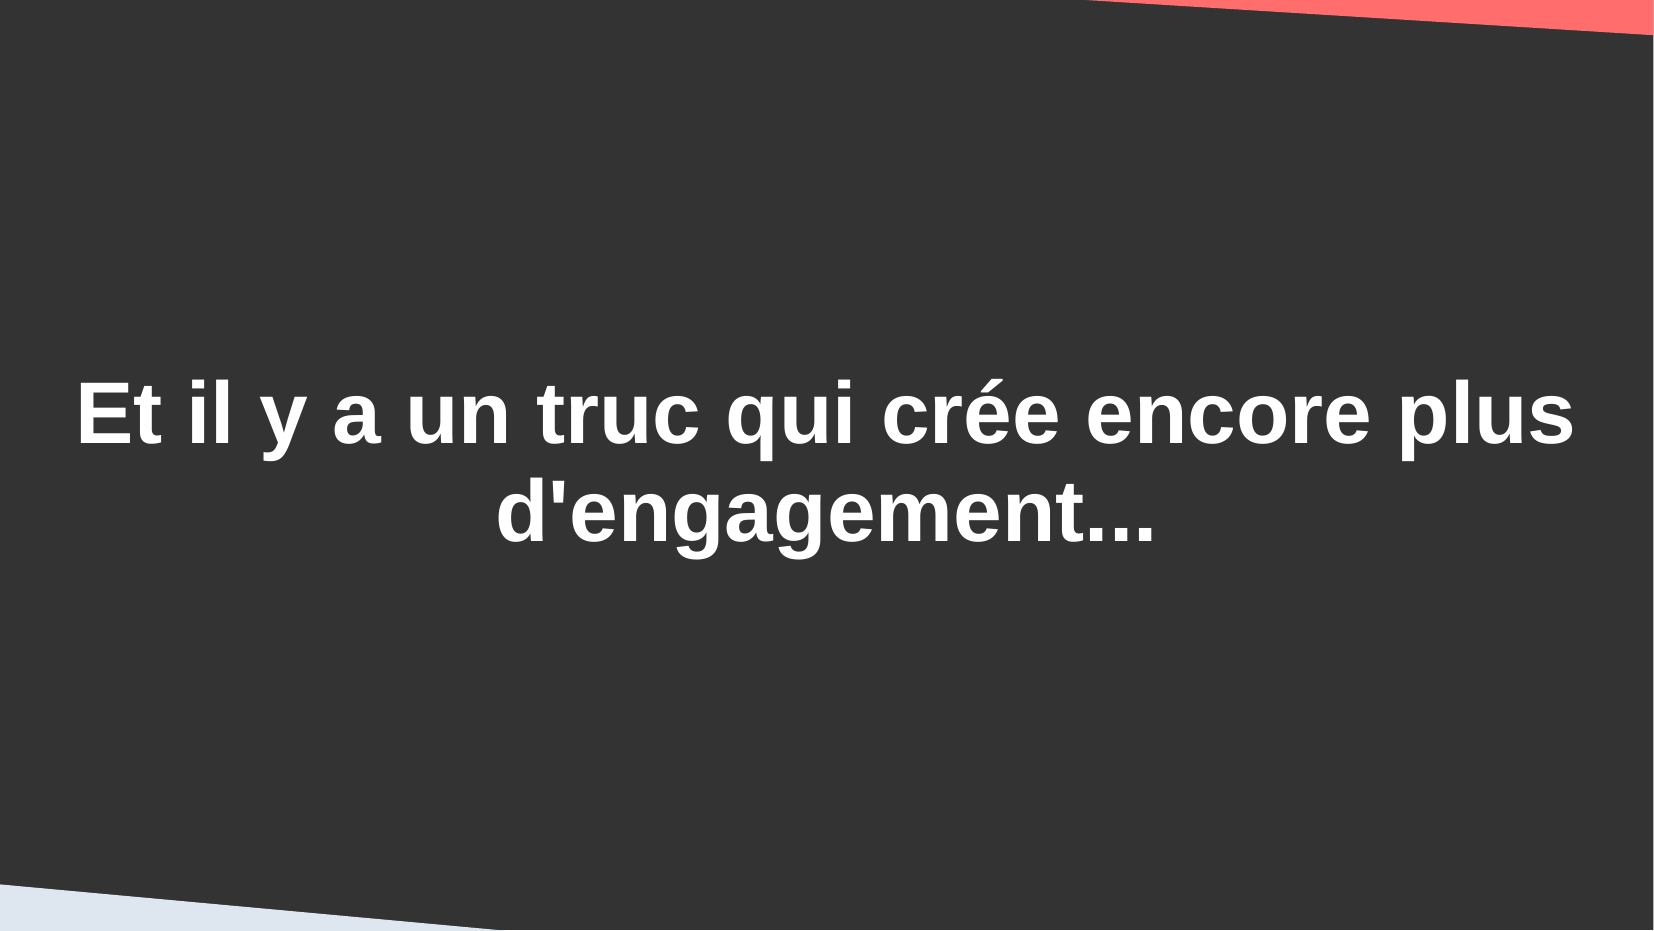

# Et il y a un truc qui crée encore plus d'engagement...